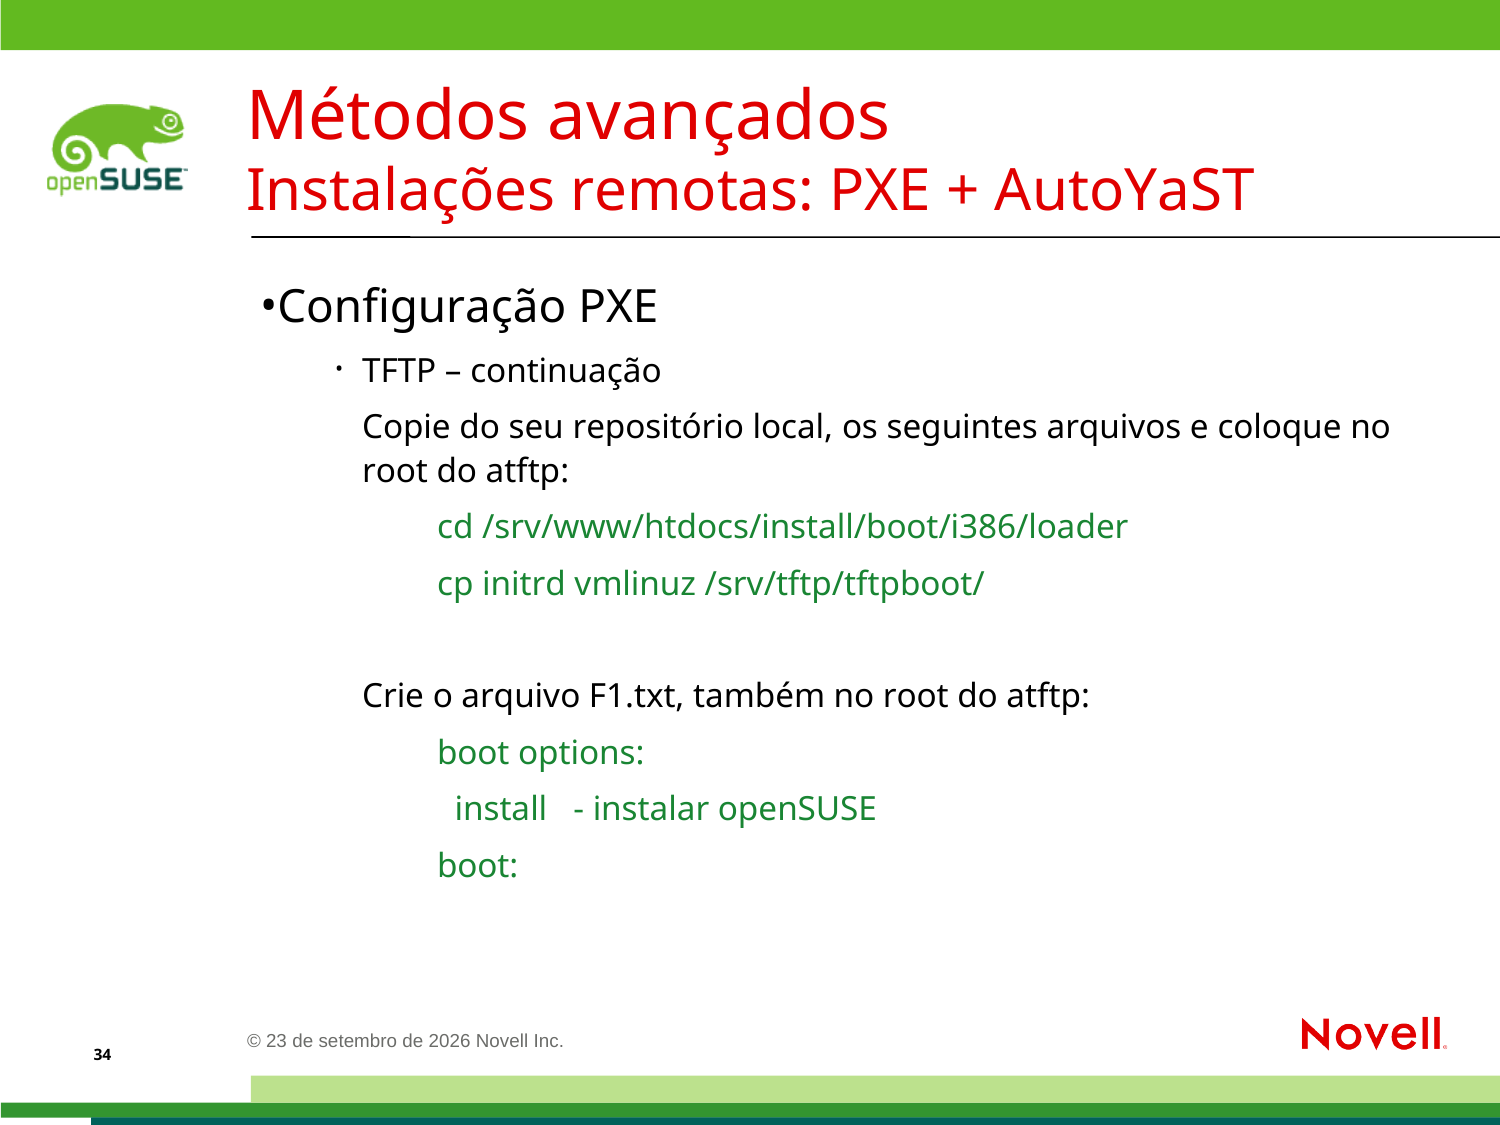

Métodos avançados
Instalações remotas: PXE + AutoYaST
# Configuração PXE
TFTP – continuação
Copie do seu repositório local, os seguintes arquivos e coloque no root do atftp:
cd /srv/www/htdocs/install/boot/i386/loader
cp initrd vmlinuz /srv/tftp/tftpboot/
Crie o arquivo F1.txt, também no root do atftp:
boot options:
 install - instalar openSUSE
boot: